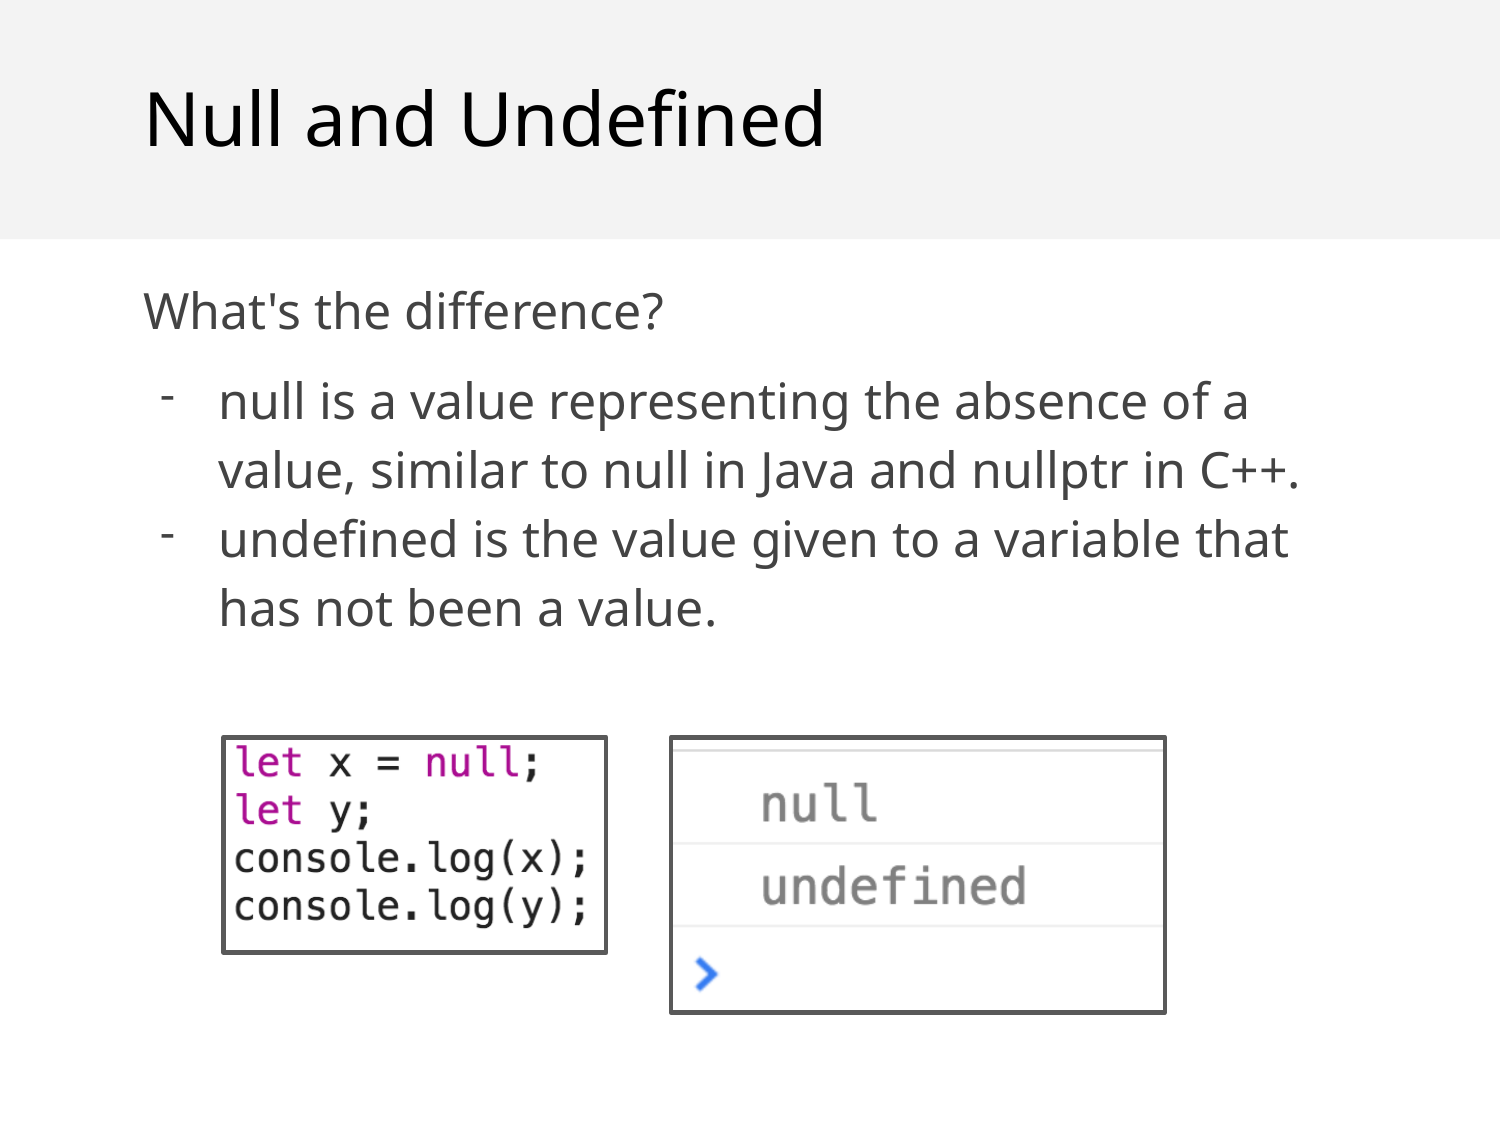

# Null and Undefined
What's the difference?
null is a value representing the absence of a value, similar to null in Java and nullptr in C++.
undefined is the value given to a variable that has not been a value.